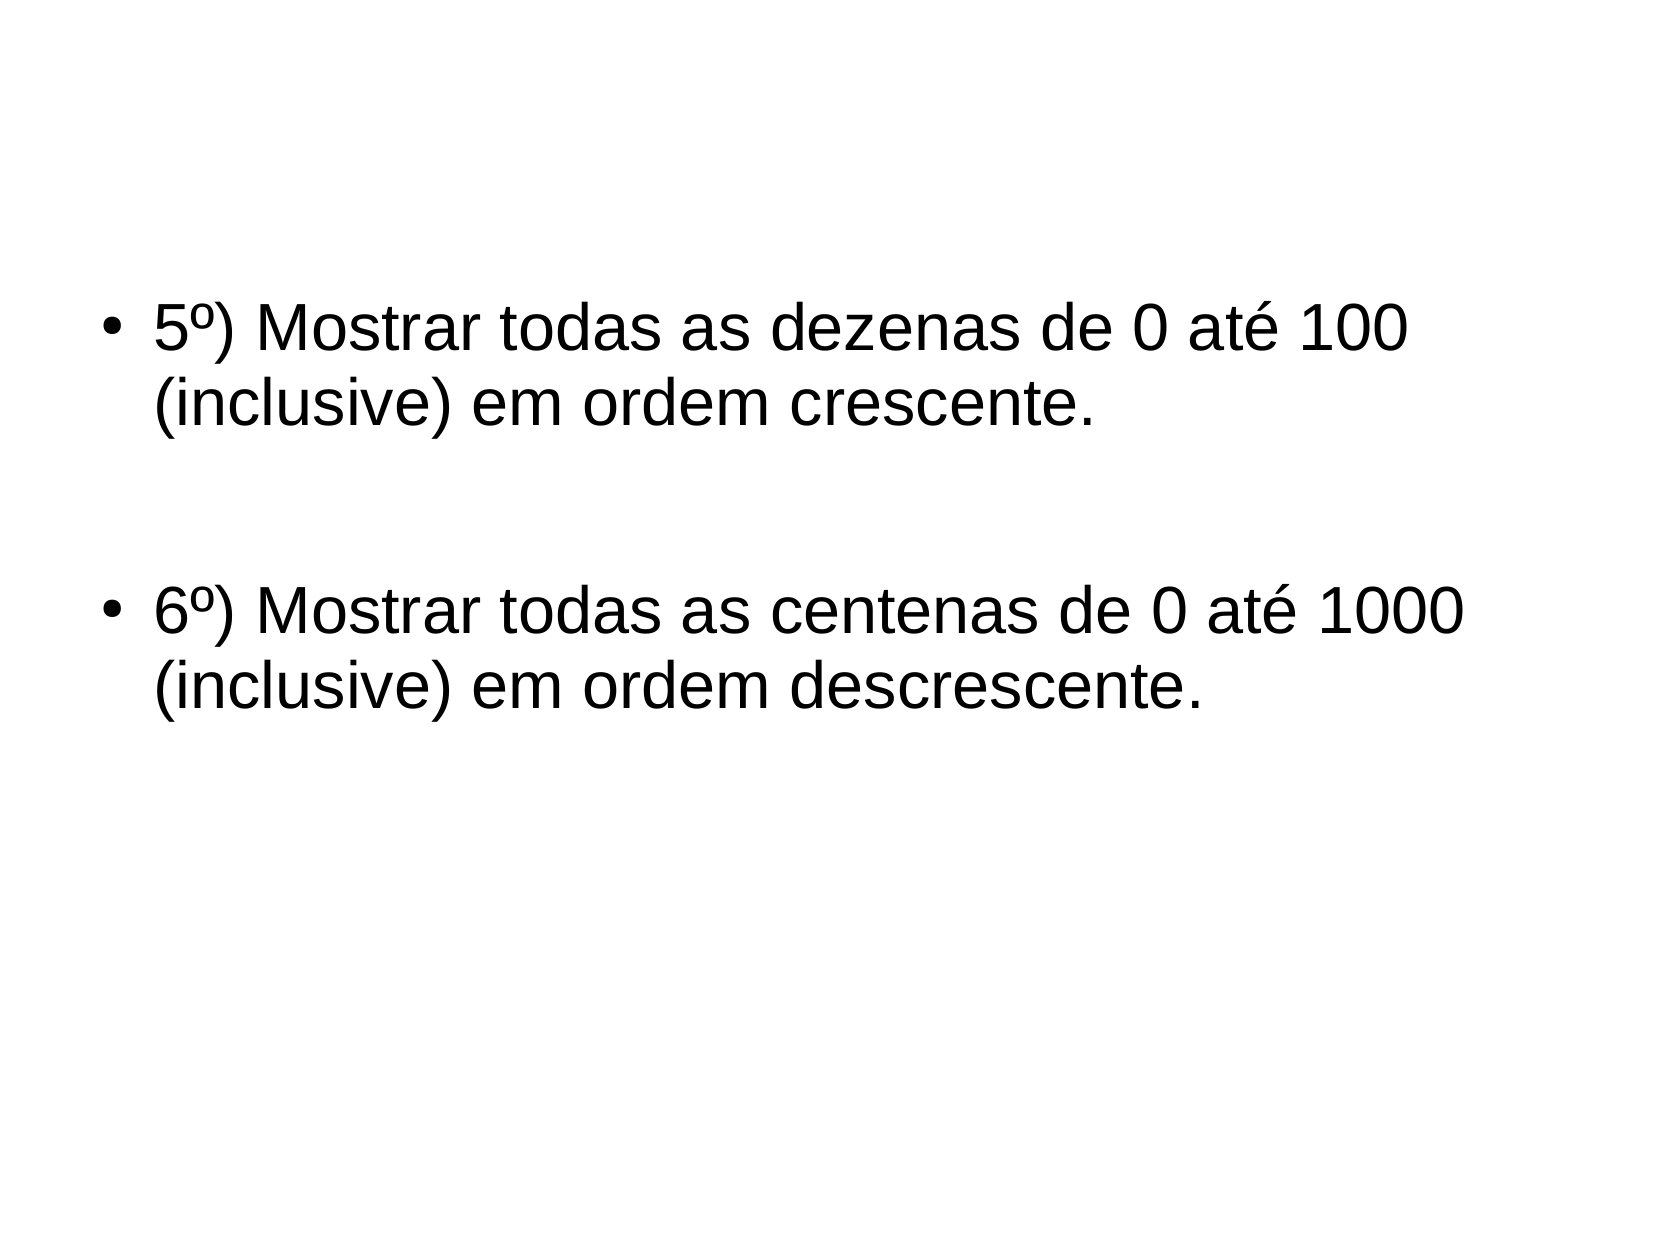

#
5º) Mostrar todas as dezenas de 0 até 100 (inclusive) em ordem crescente.
6º) Mostrar todas as centenas de 0 até 1000 (inclusive) em ordem descrescente.